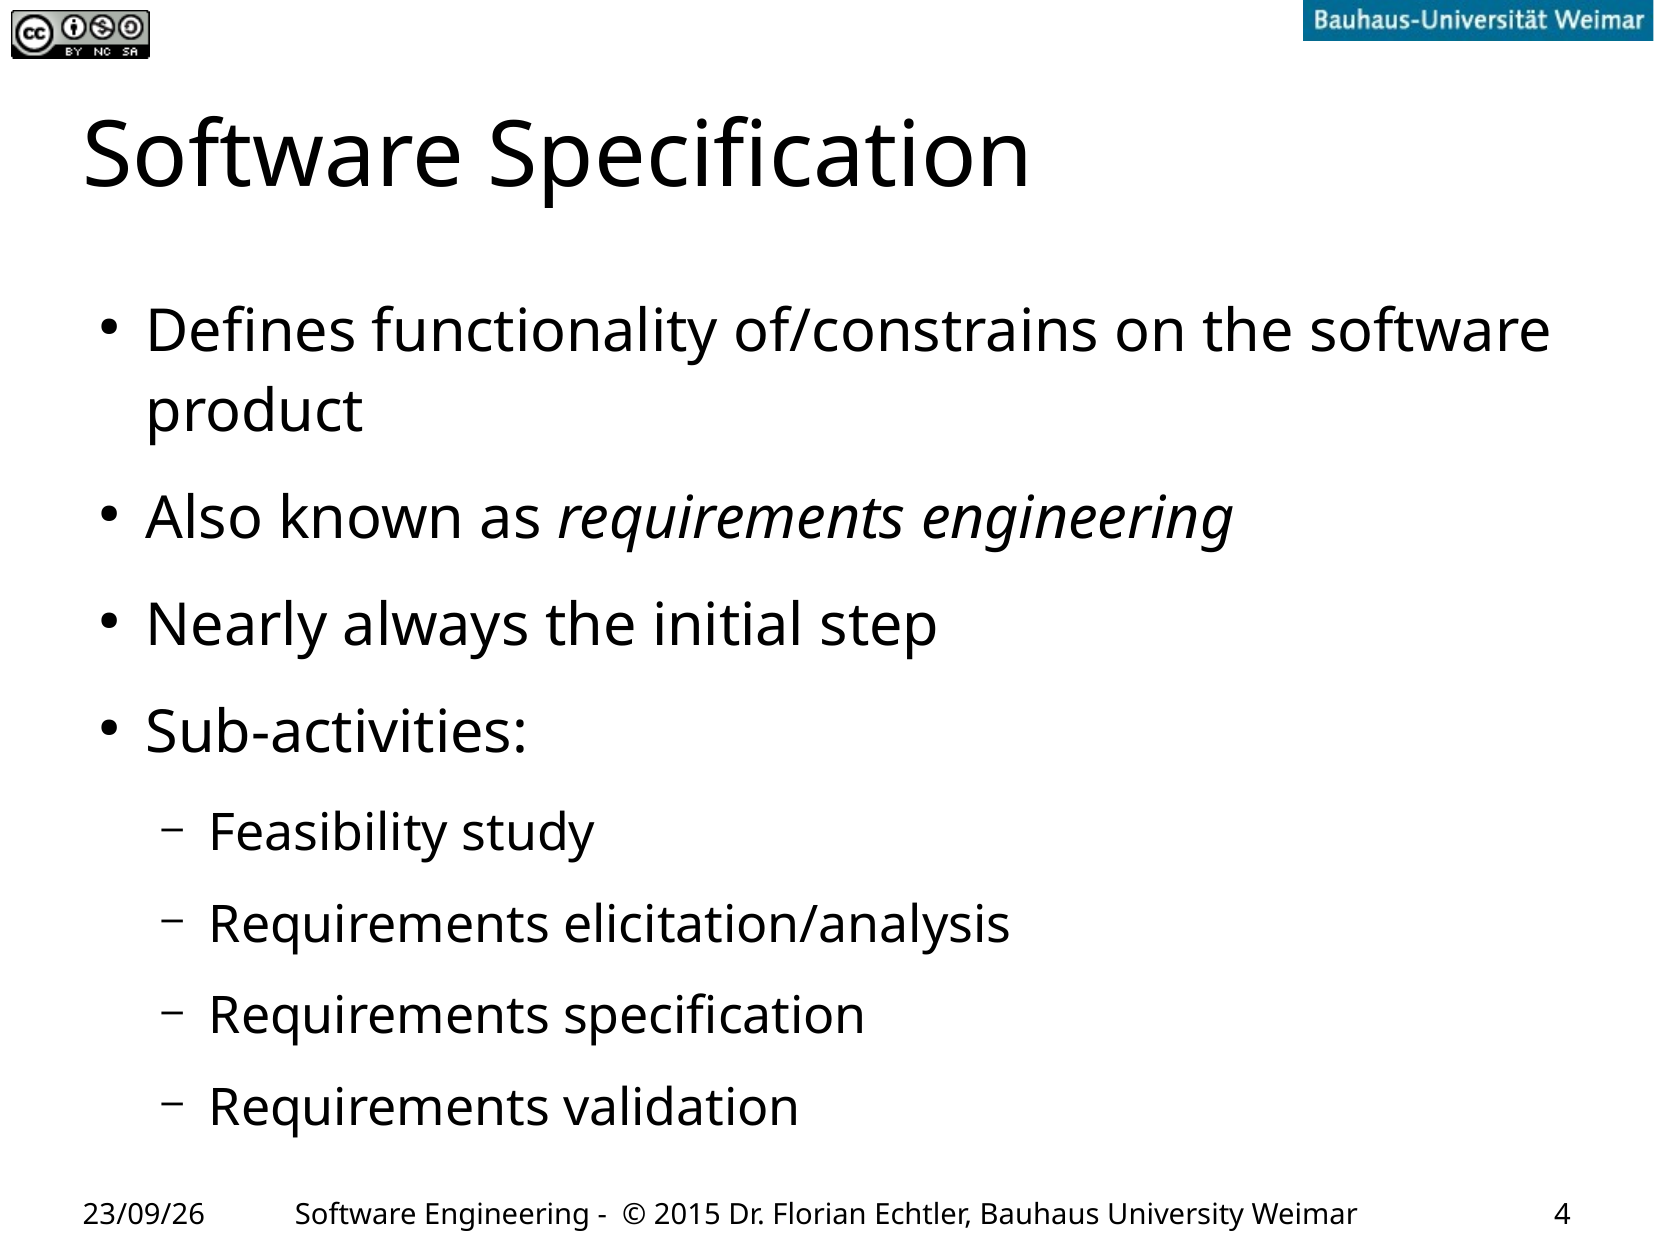

# Software Specification
Defines functionality of/constrains on the software product
Also known as requirements engineering
Nearly always the initial step
Sub-activities:
Feasibility study
Requirements elicitation/analysis
Requirements specification
Requirements validation
Software Engineering - © 2015 Dr. Florian Echtler, Bauhaus University Weimar
4